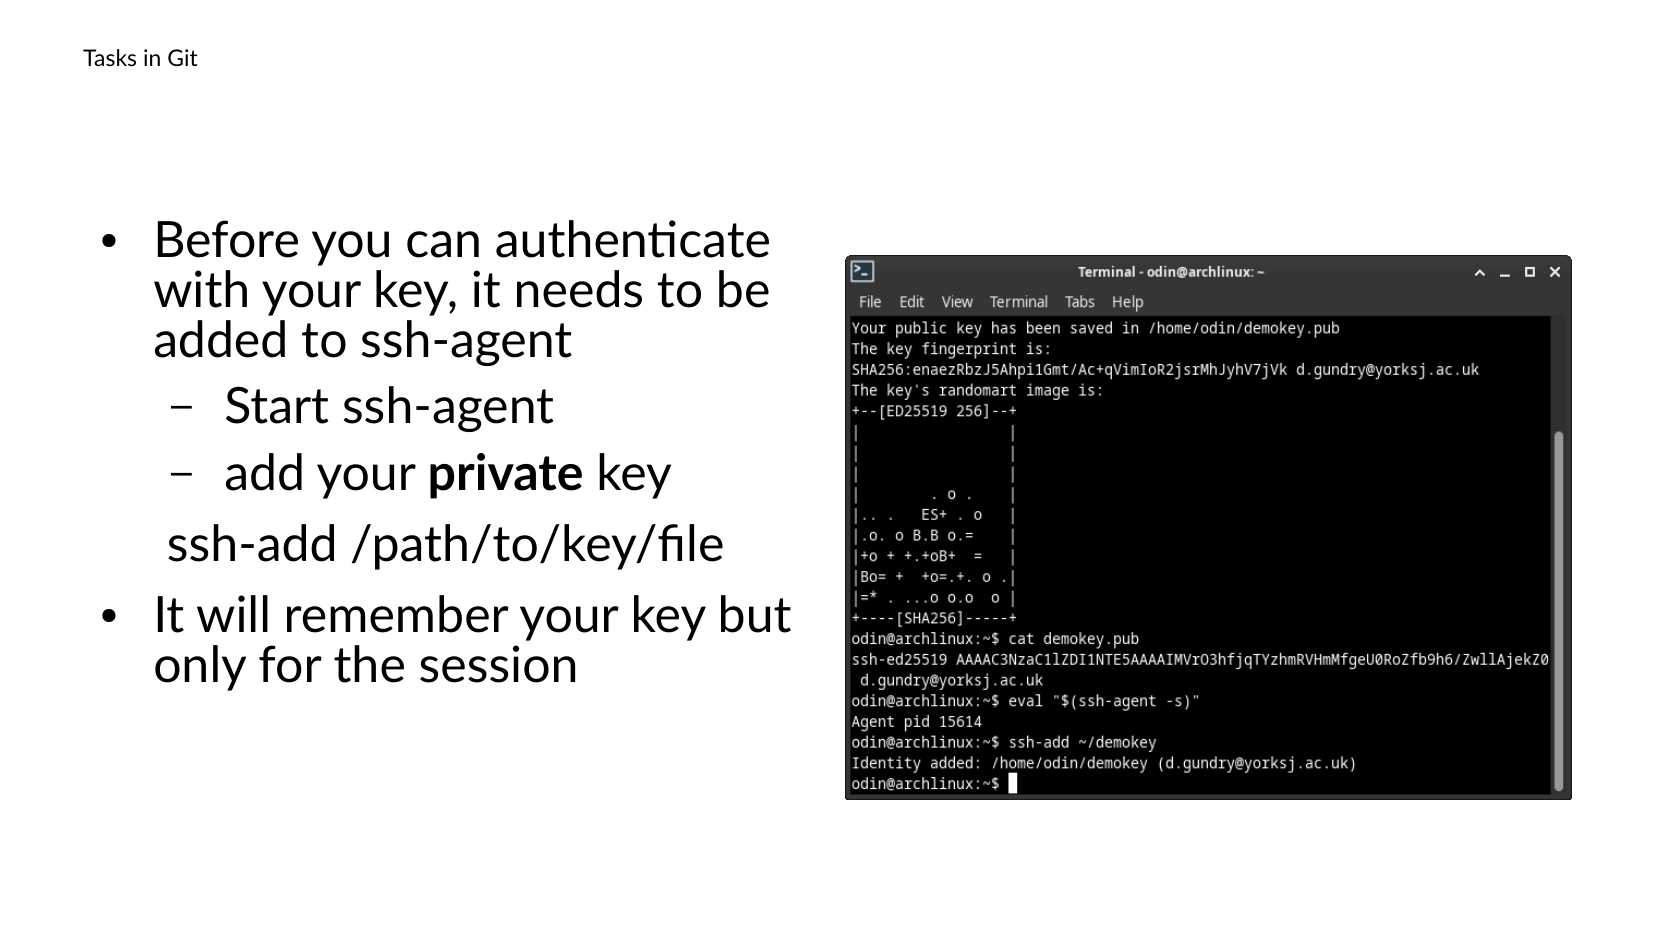

# Tasks in Git
Before you can authenticate with your key, it needs to be added to ssh-agent
Start ssh-agent
add your private key
ssh-add /path/to/key/file
It will remember your key but only for the session